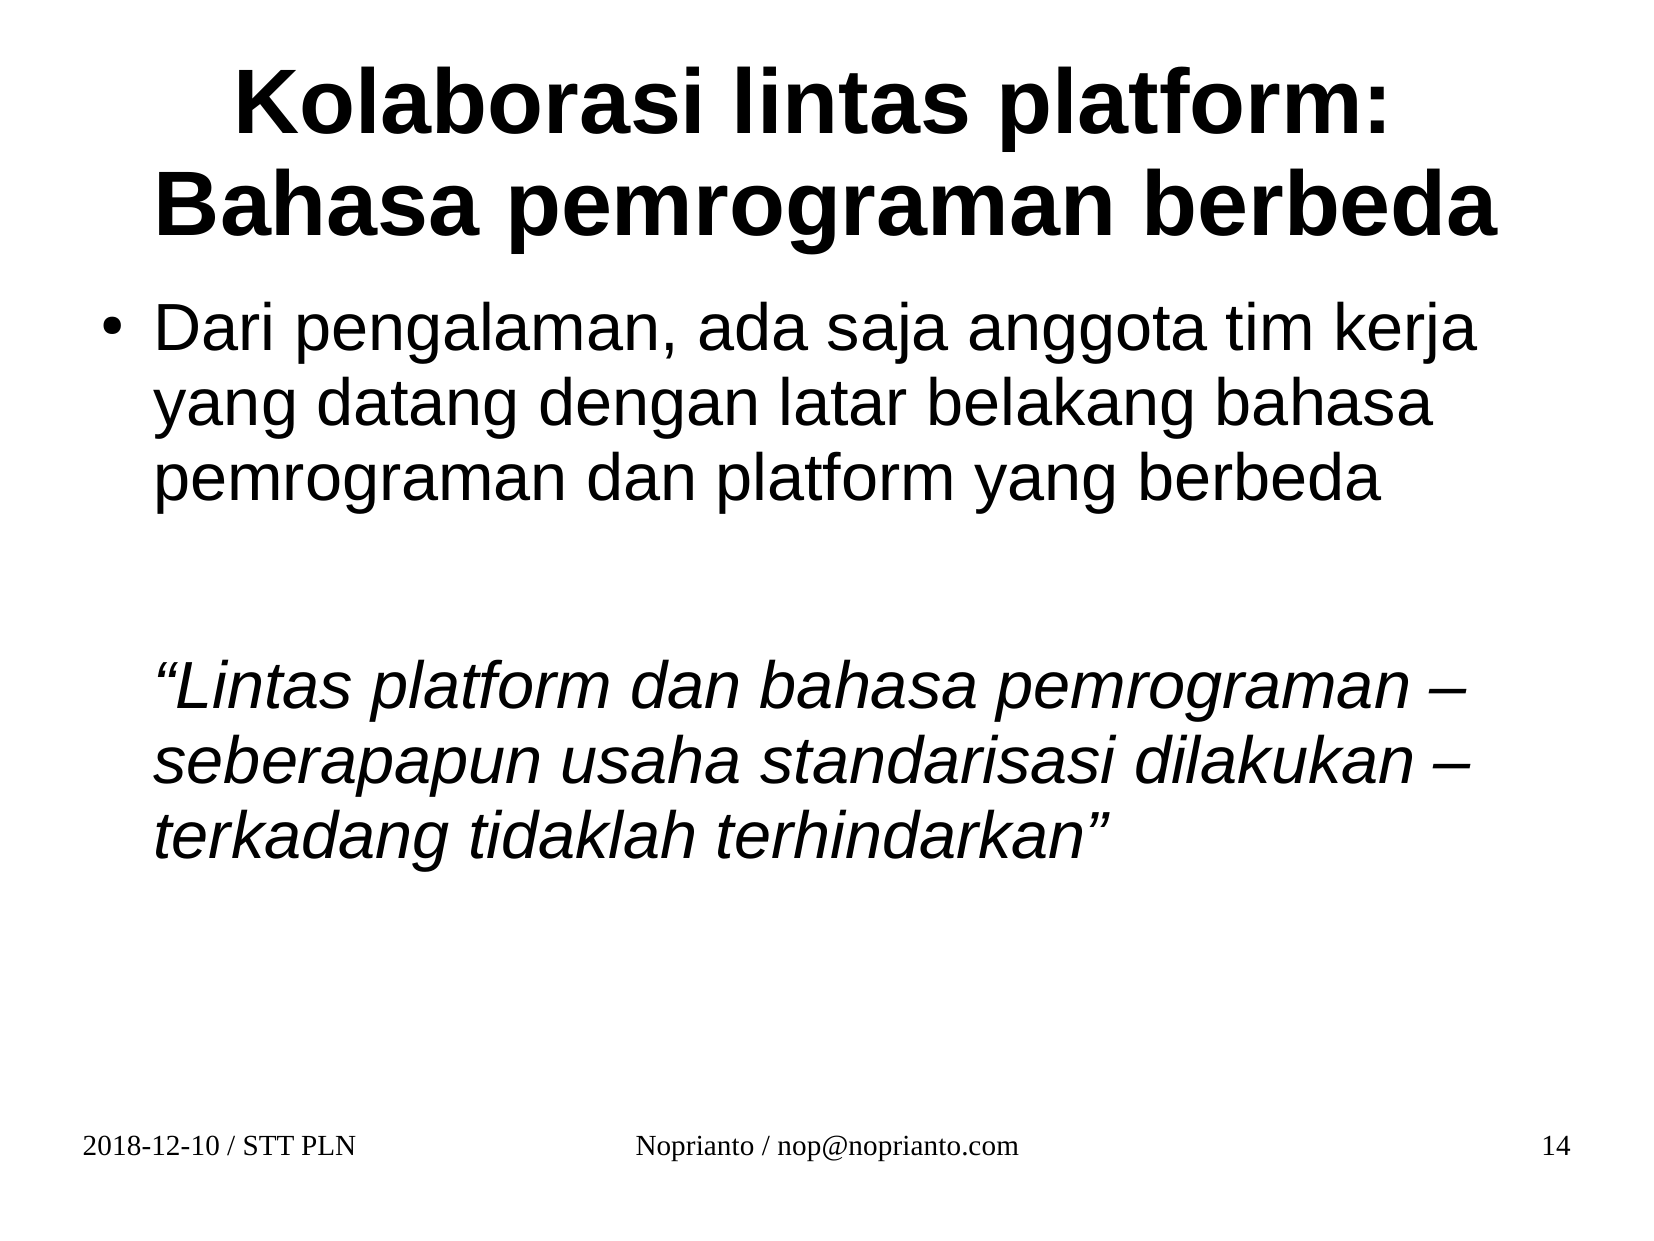

# Kolaborasi lintas platform: Bahasa pemrograman berbeda
Dari pengalaman, ada saja anggota tim kerja yang datang dengan latar belakang bahasa pemrograman dan platform yang berbeda
“Lintas platform dan bahasa pemrograman – seberapapun usaha standarisasi dilakukan – terkadang tidaklah terhindarkan”
2018-12-10 / STT PLN
Noprianto / nop@noprianto.com
14